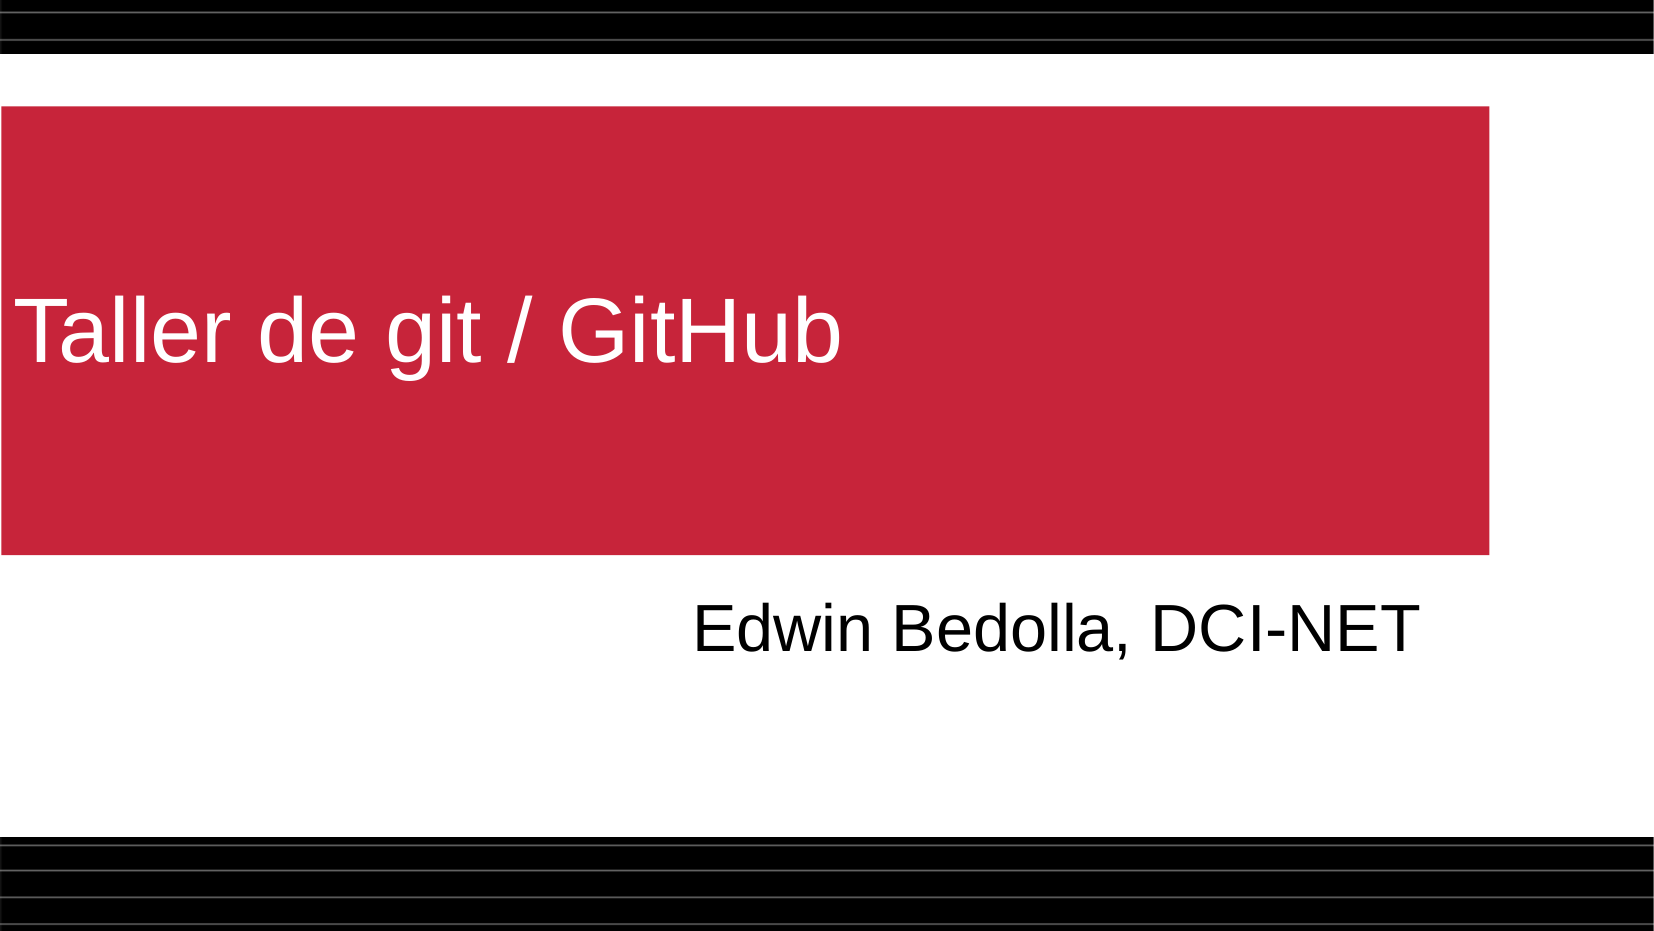

# Taller de git / GitHub
Edwin Bedolla, DCI-NET